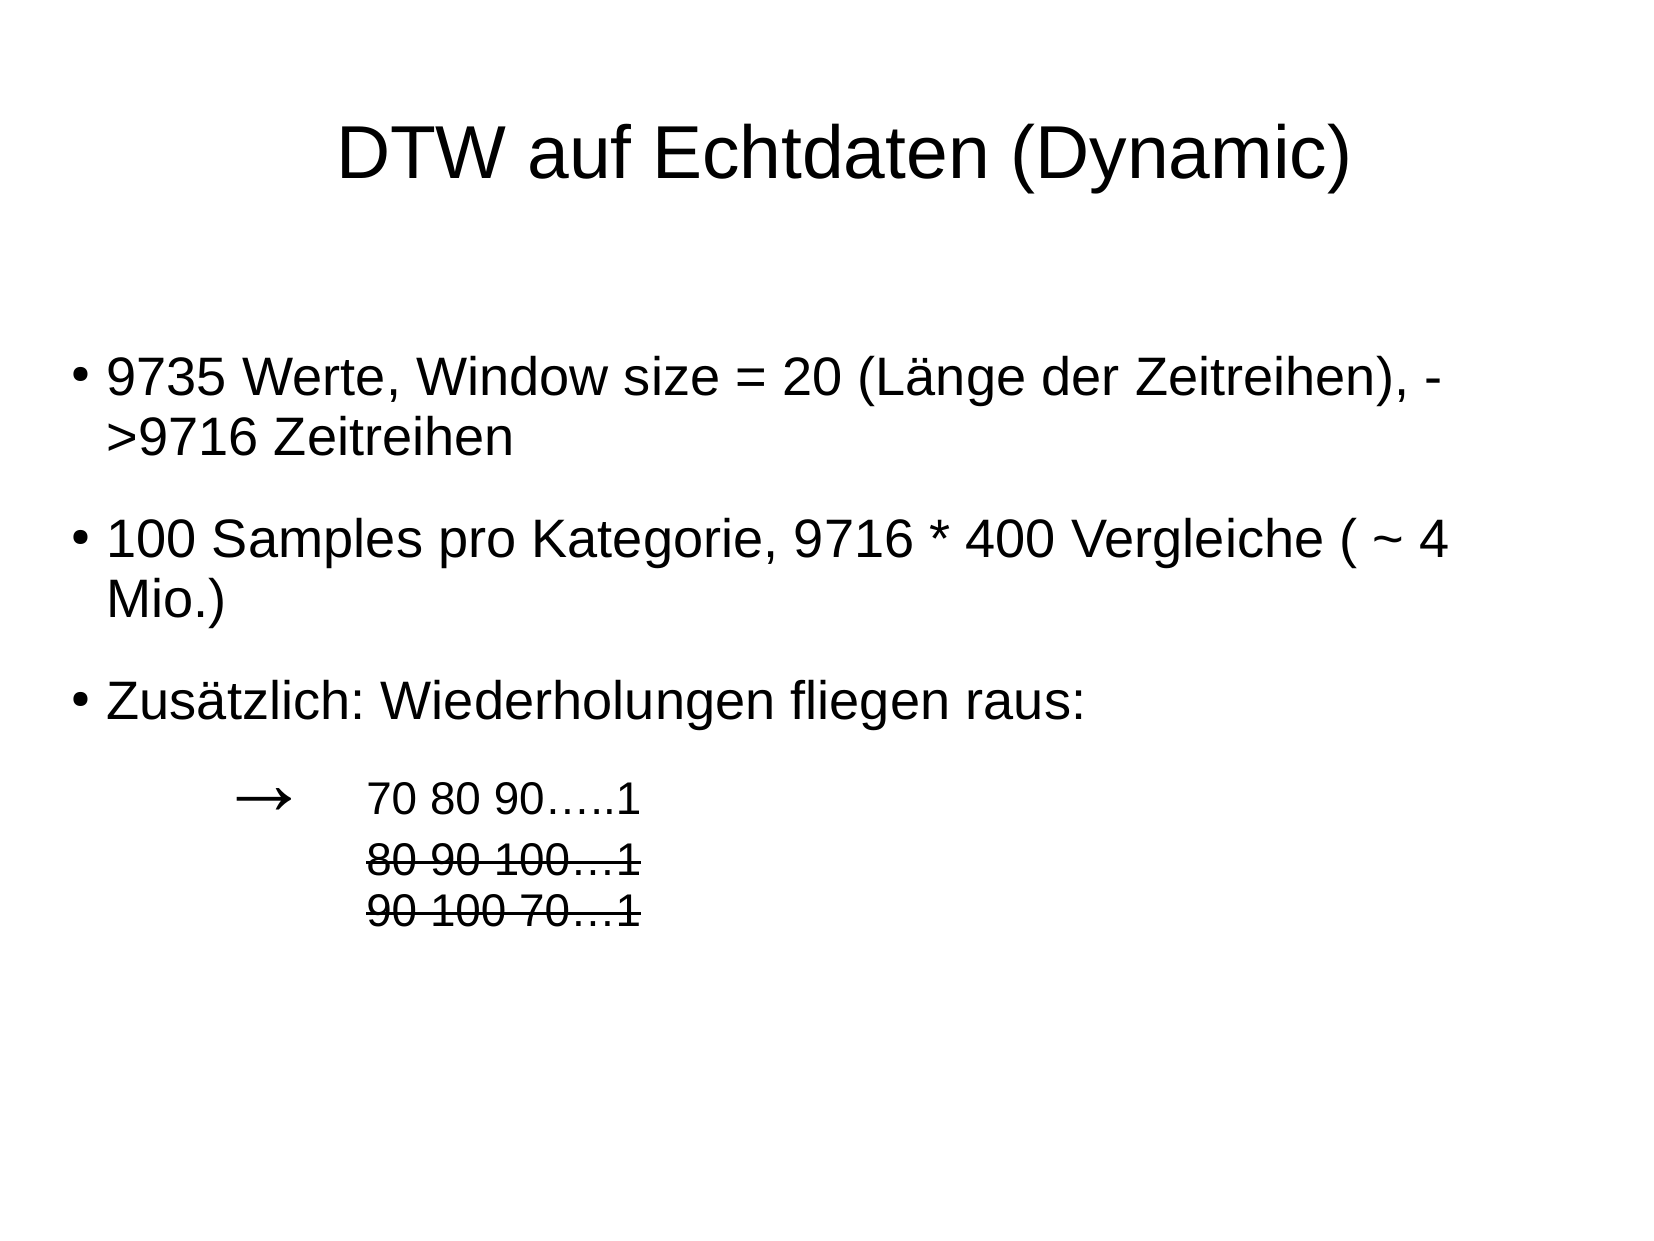

# DTW auf Echtdaten (Dynamic)
9735 Werte, Window size = 20 (Länge der Zeitreihen), ->9716 Zeitreihen
100 Samples pro Kategorie, 9716 * 400 Vergleiche ( ~ 4 Mio.)
Zusätzlich: Wiederholungen fliegen raus:
		→	70 80 90…..1
				80 90 100…1
				90 100 70…1